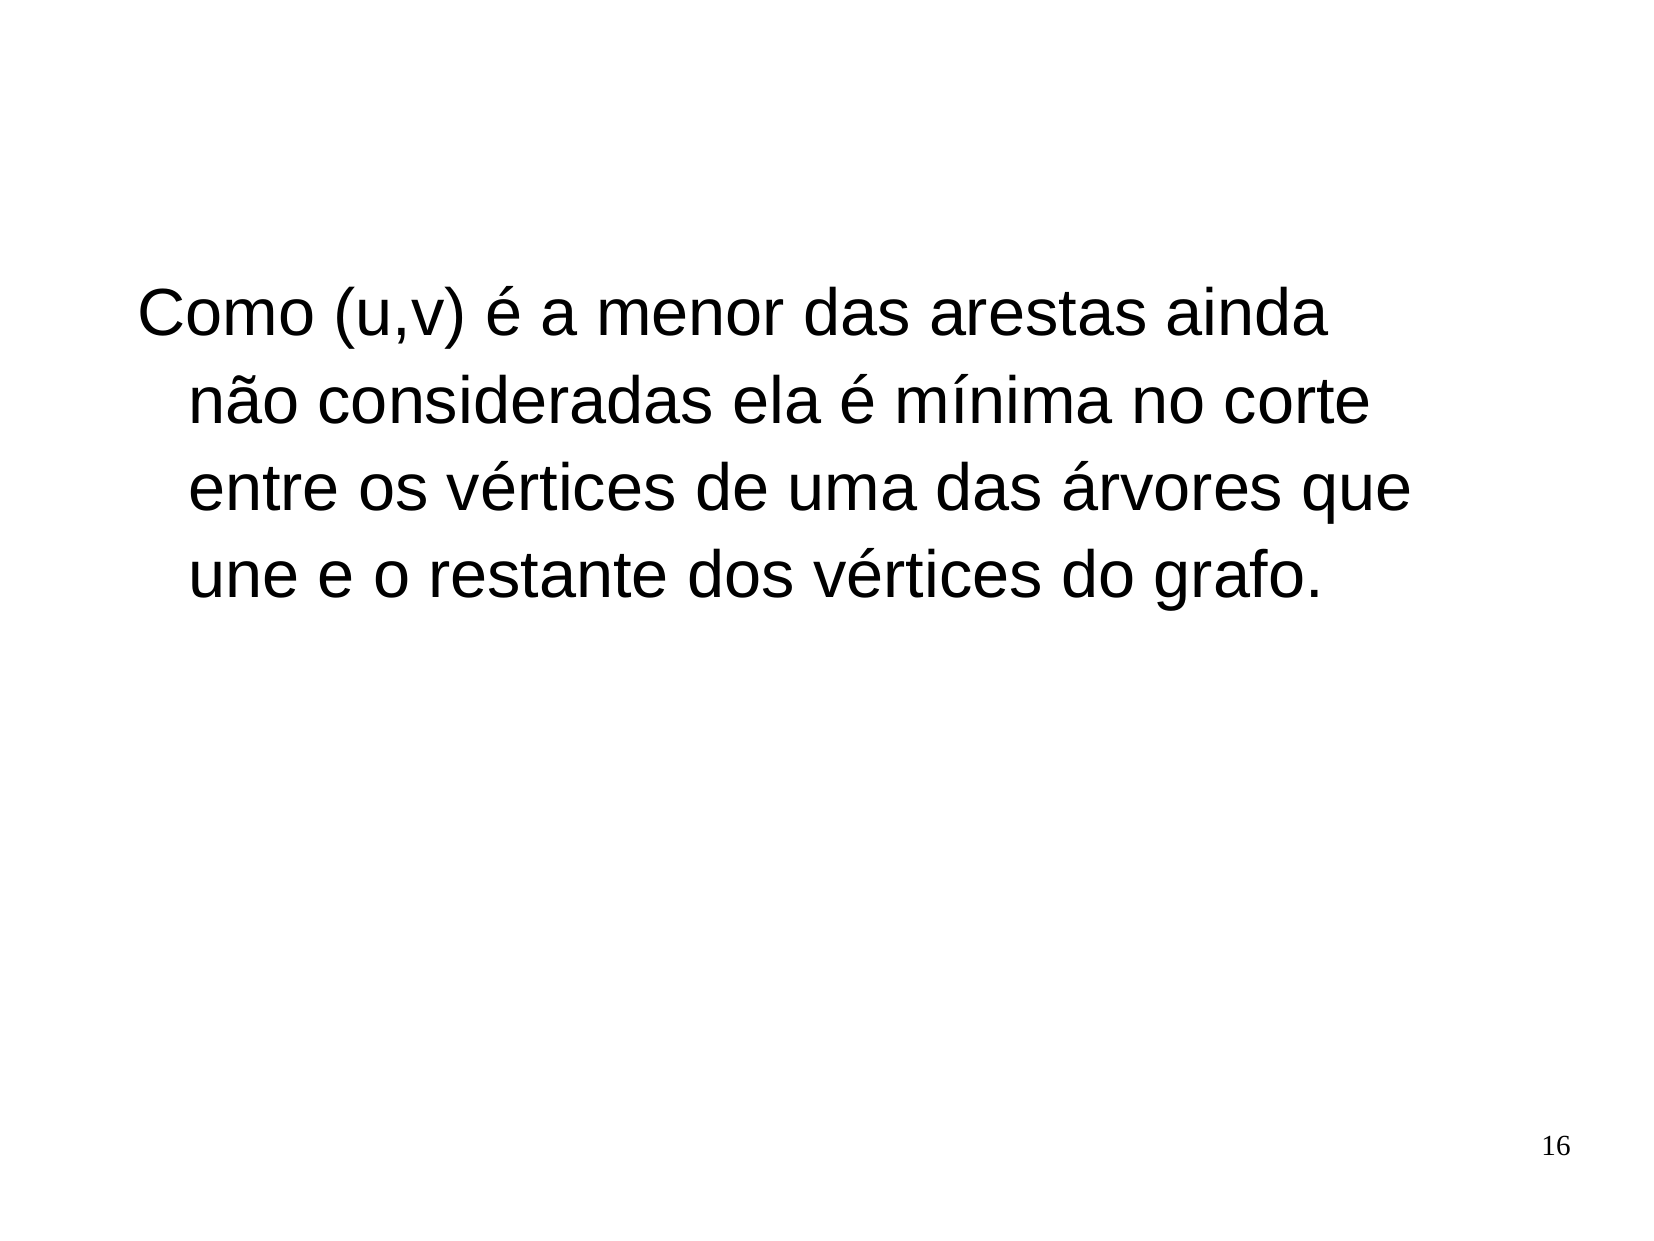

#
Como (u,v) é a menor das arestas ainda não consideradas ela é mínima no corte entre os vértices de uma das árvores que une e o restante dos vértices do grafo.
16